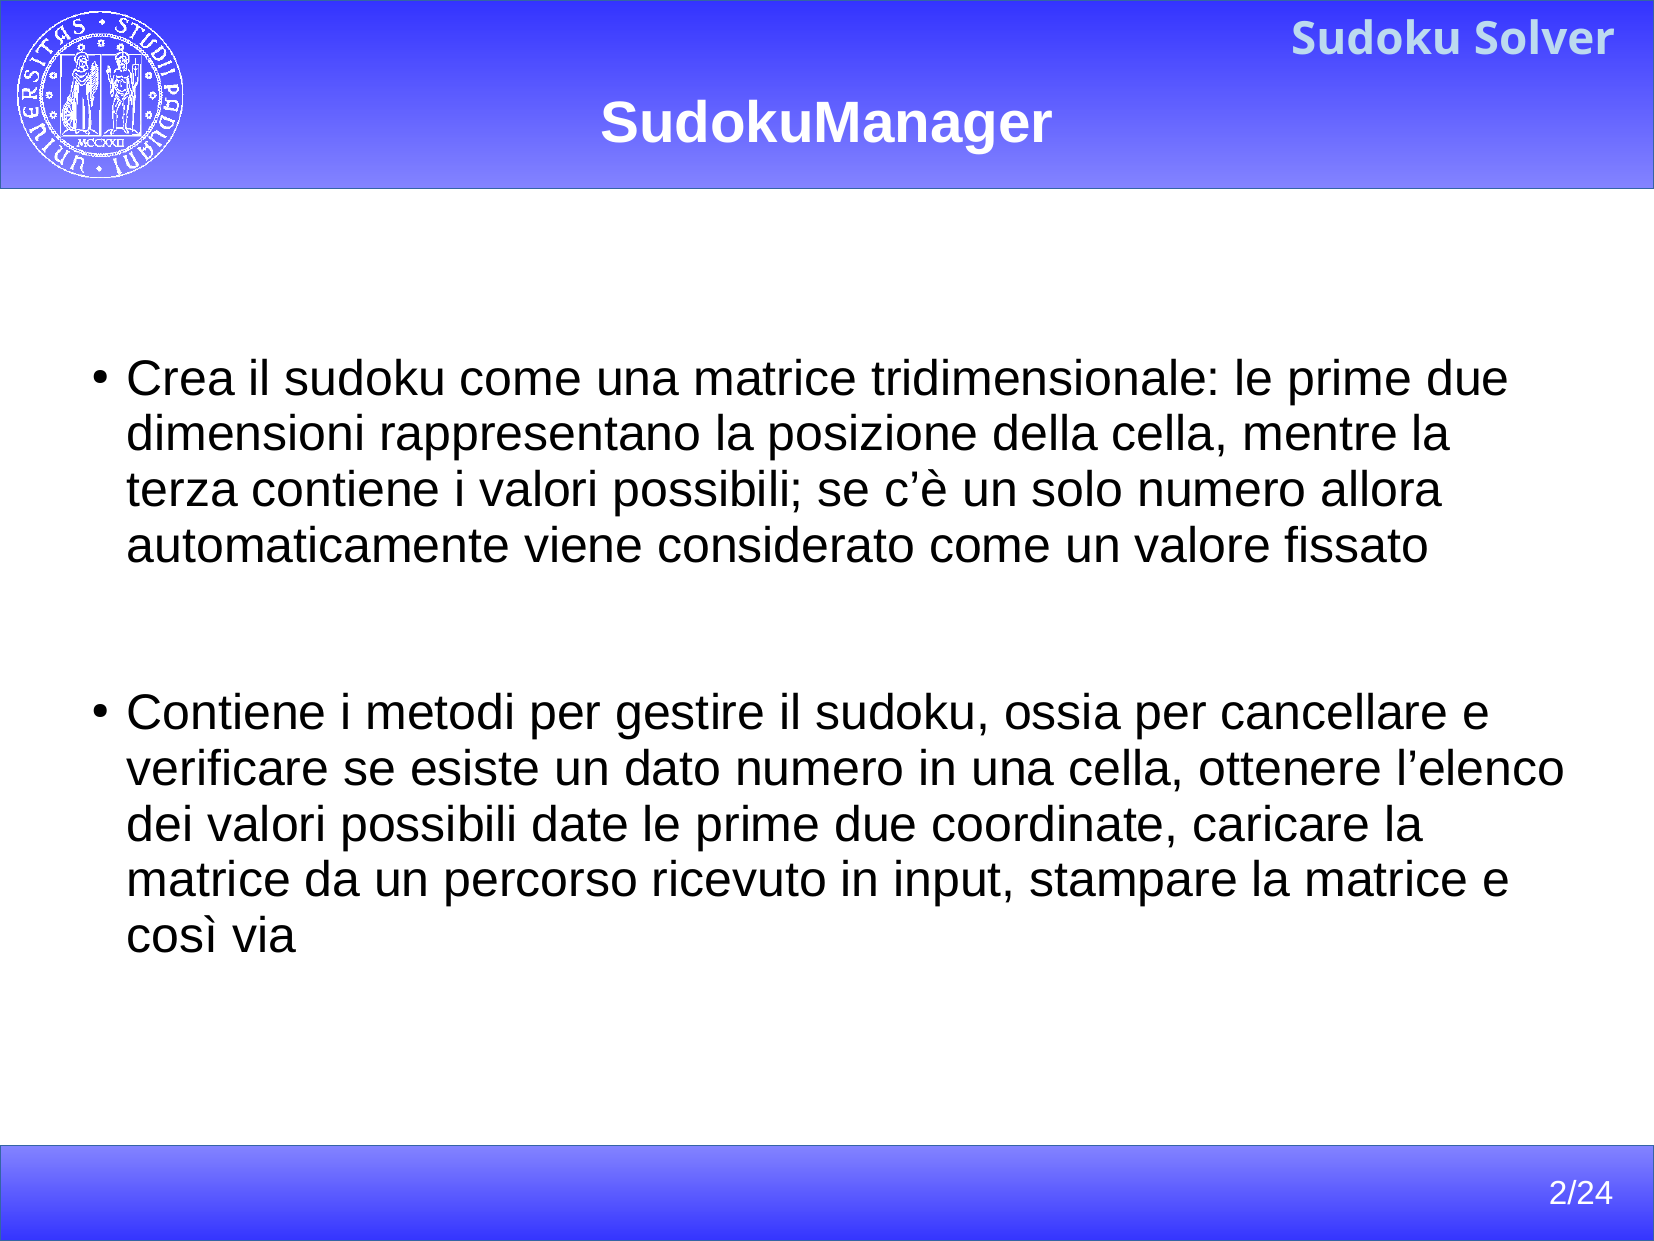

Sudoku Solver
SudokuManager
Crea il sudoku come una matrice tridimensionale: le prime due dimensioni rappresentano la posizione della cella, mentre la terza contiene i valori possibili; se c’è un solo numero allora automaticamente viene considerato come un valore fissato
Contiene i metodi per gestire il sudoku, ossia per cancellare e verificare se esiste un dato numero in una cella, ottenere l’elenco dei valori possibili date le prime due coordinate, caricare la matrice da un percorso ricevuto in input, stampare la matrice e così via
2/24